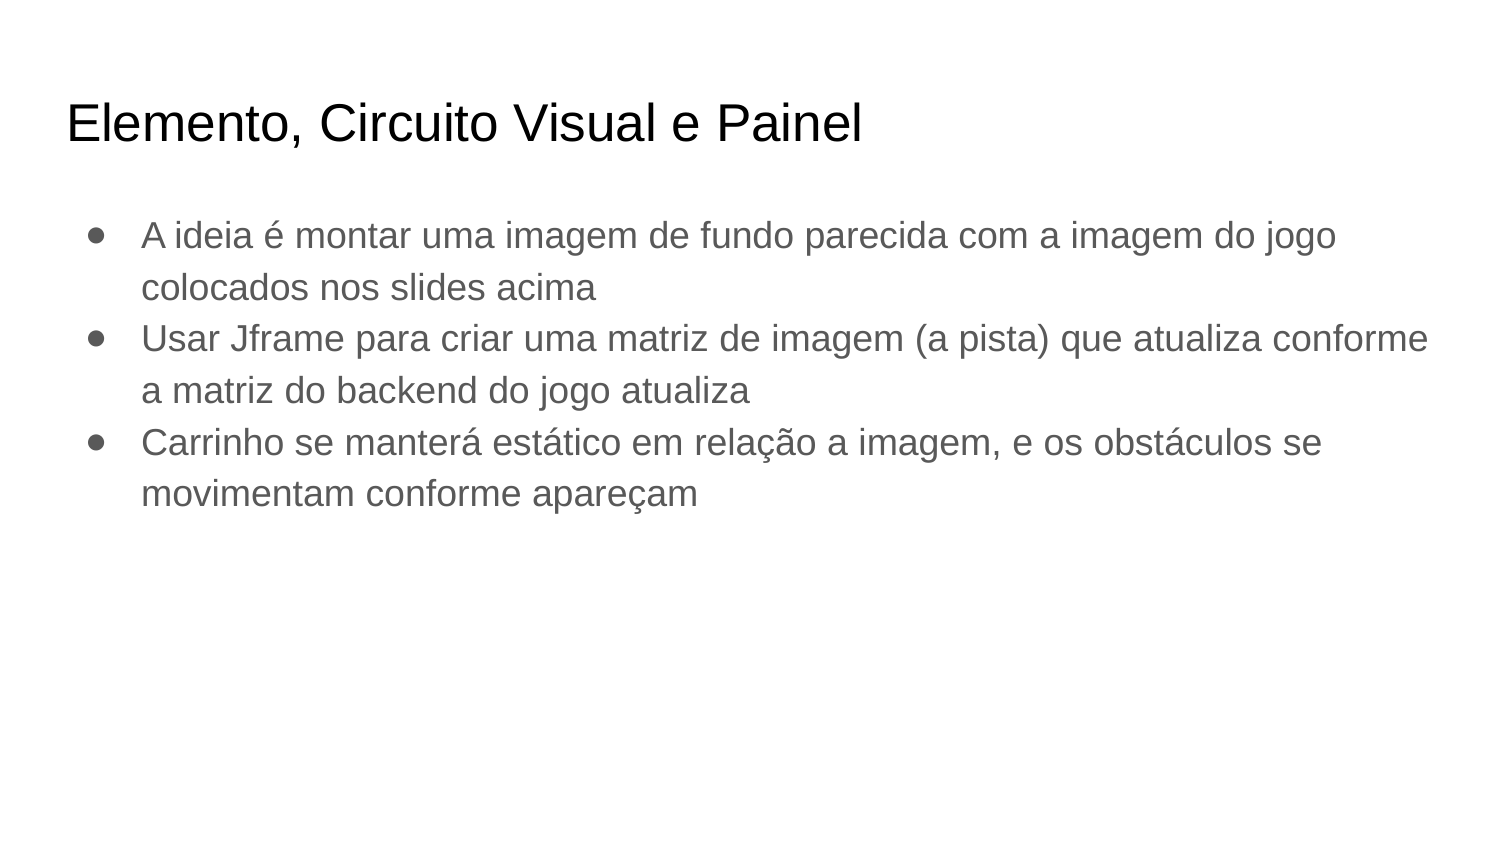

# Elemento, Circuito Visual e Painel
A ideia é montar uma imagem de fundo parecida com a imagem do jogo colocados nos slides acima
Usar Jframe para criar uma matriz de imagem (a pista) que atualiza conforme a matriz do backend do jogo atualiza
Carrinho se manterá estático em relação a imagem, e os obstáculos se movimentam conforme apareçam